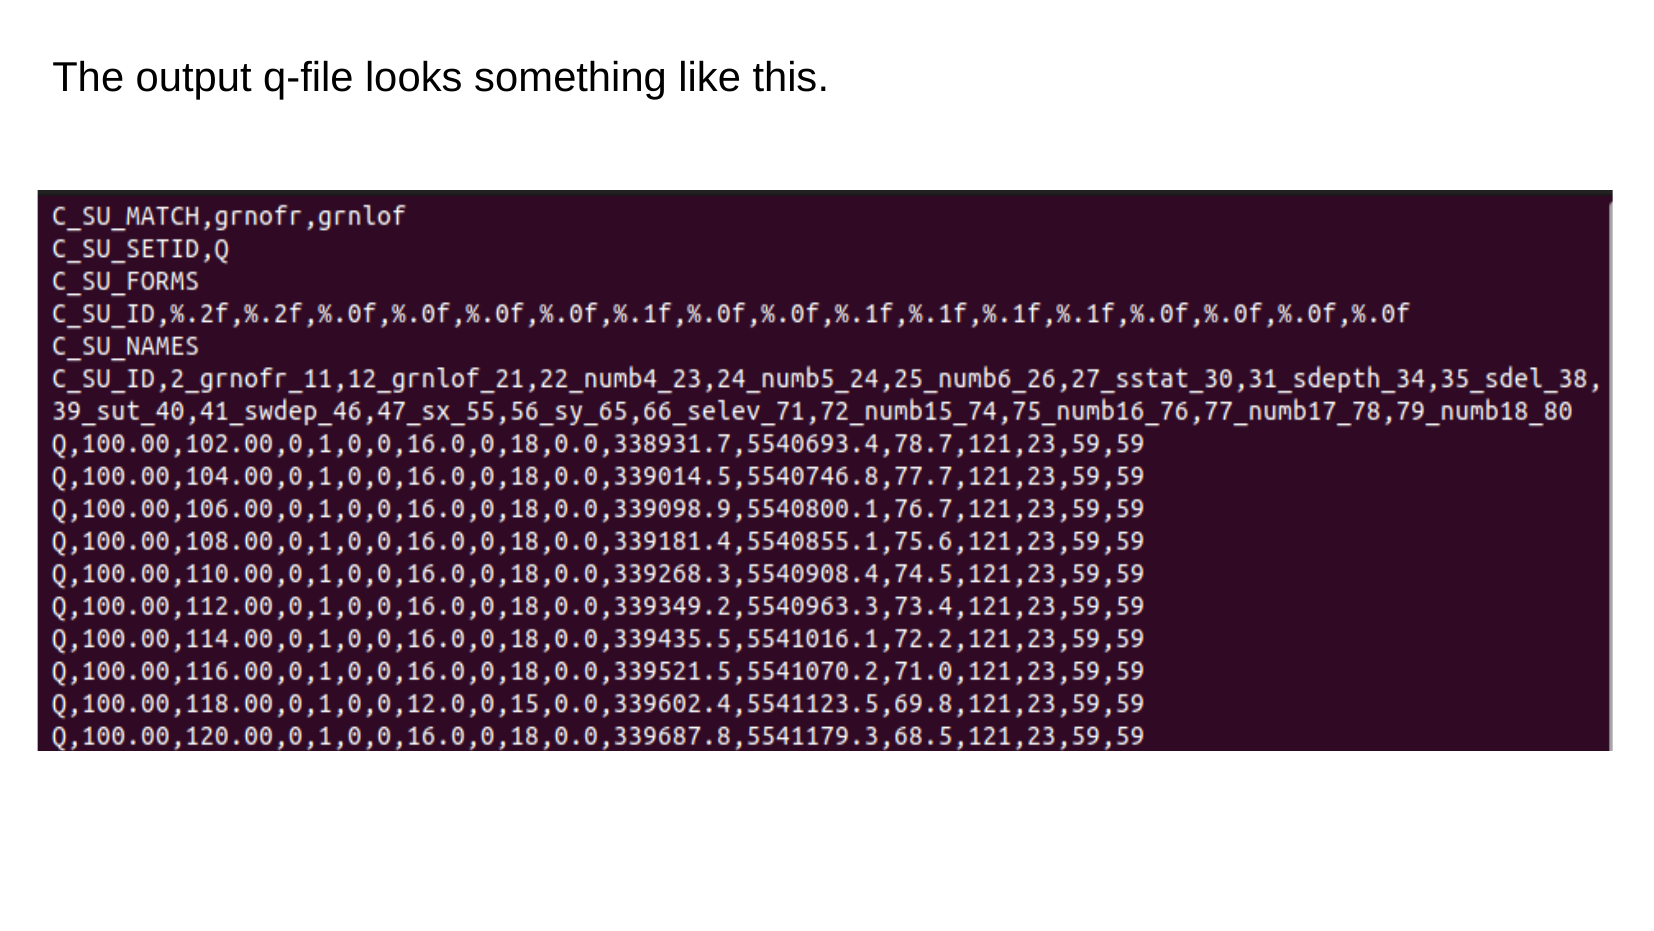

The output q-file looks something like this.